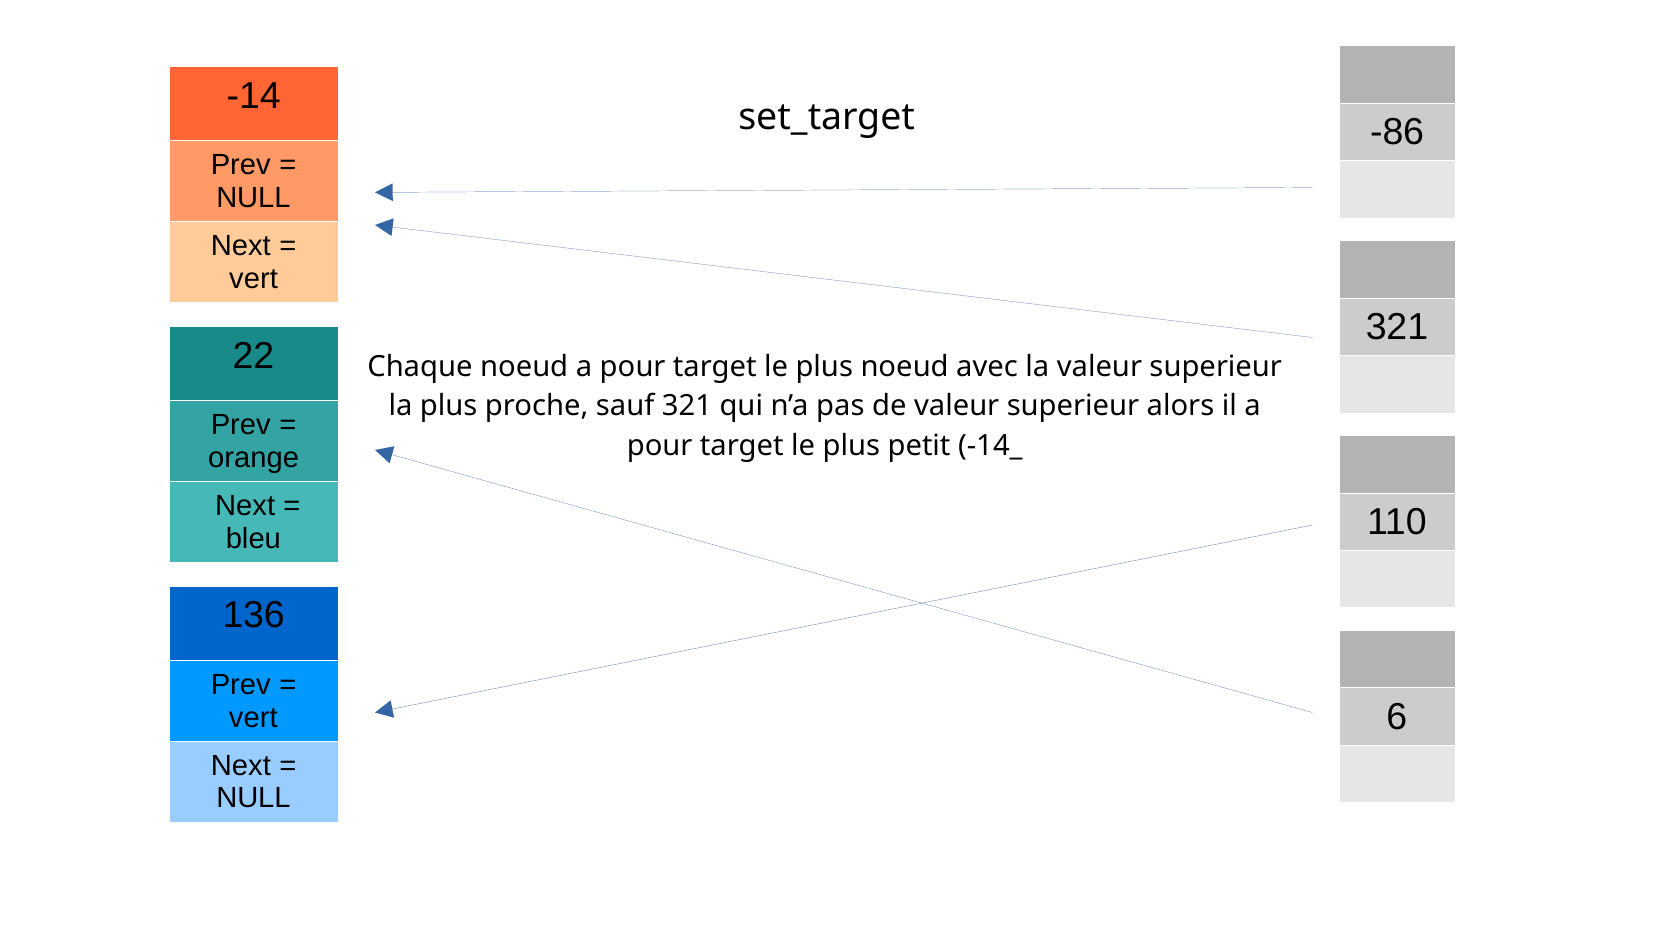

# set_target
| |
| --- |
| -86 |
| |
| -14 |
| --- |
| Prev = NULL |
| Next = vert |
| |
| --- |
| 321 |
| |
| 22 |
| --- |
| Prev = orange |
| Next = bleu |
Chaque noeud a pour target le plus noeud avec la valeur superieur la plus proche, sauf 321 qui n’a pas de valeur superieur alors il a pour target le plus petit (-14_
| |
| --- |
| 110 |
| |
| 136 |
| --- |
| Prev = vert |
| Next = NULL |
| |
| --- |
| 6 |
| |